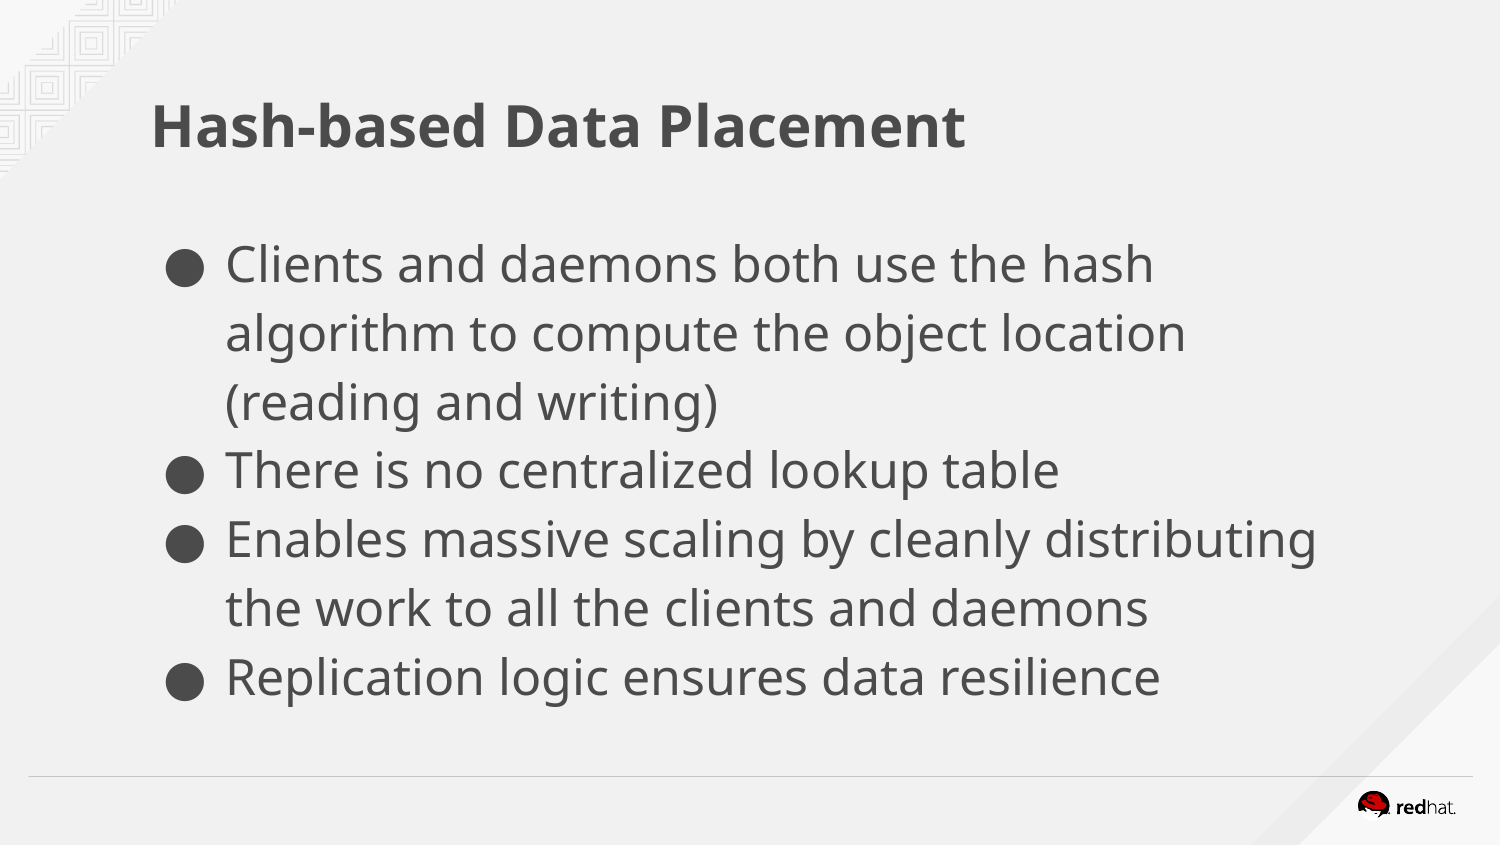

Hash-based Data Placement
Clients and daemons both use the hash algorithm to compute the object location (reading and writing)
There is no centralized lookup table
Enables massive scaling by cleanly distributing the work to all the clients and daemons
Replication logic ensures data resilience